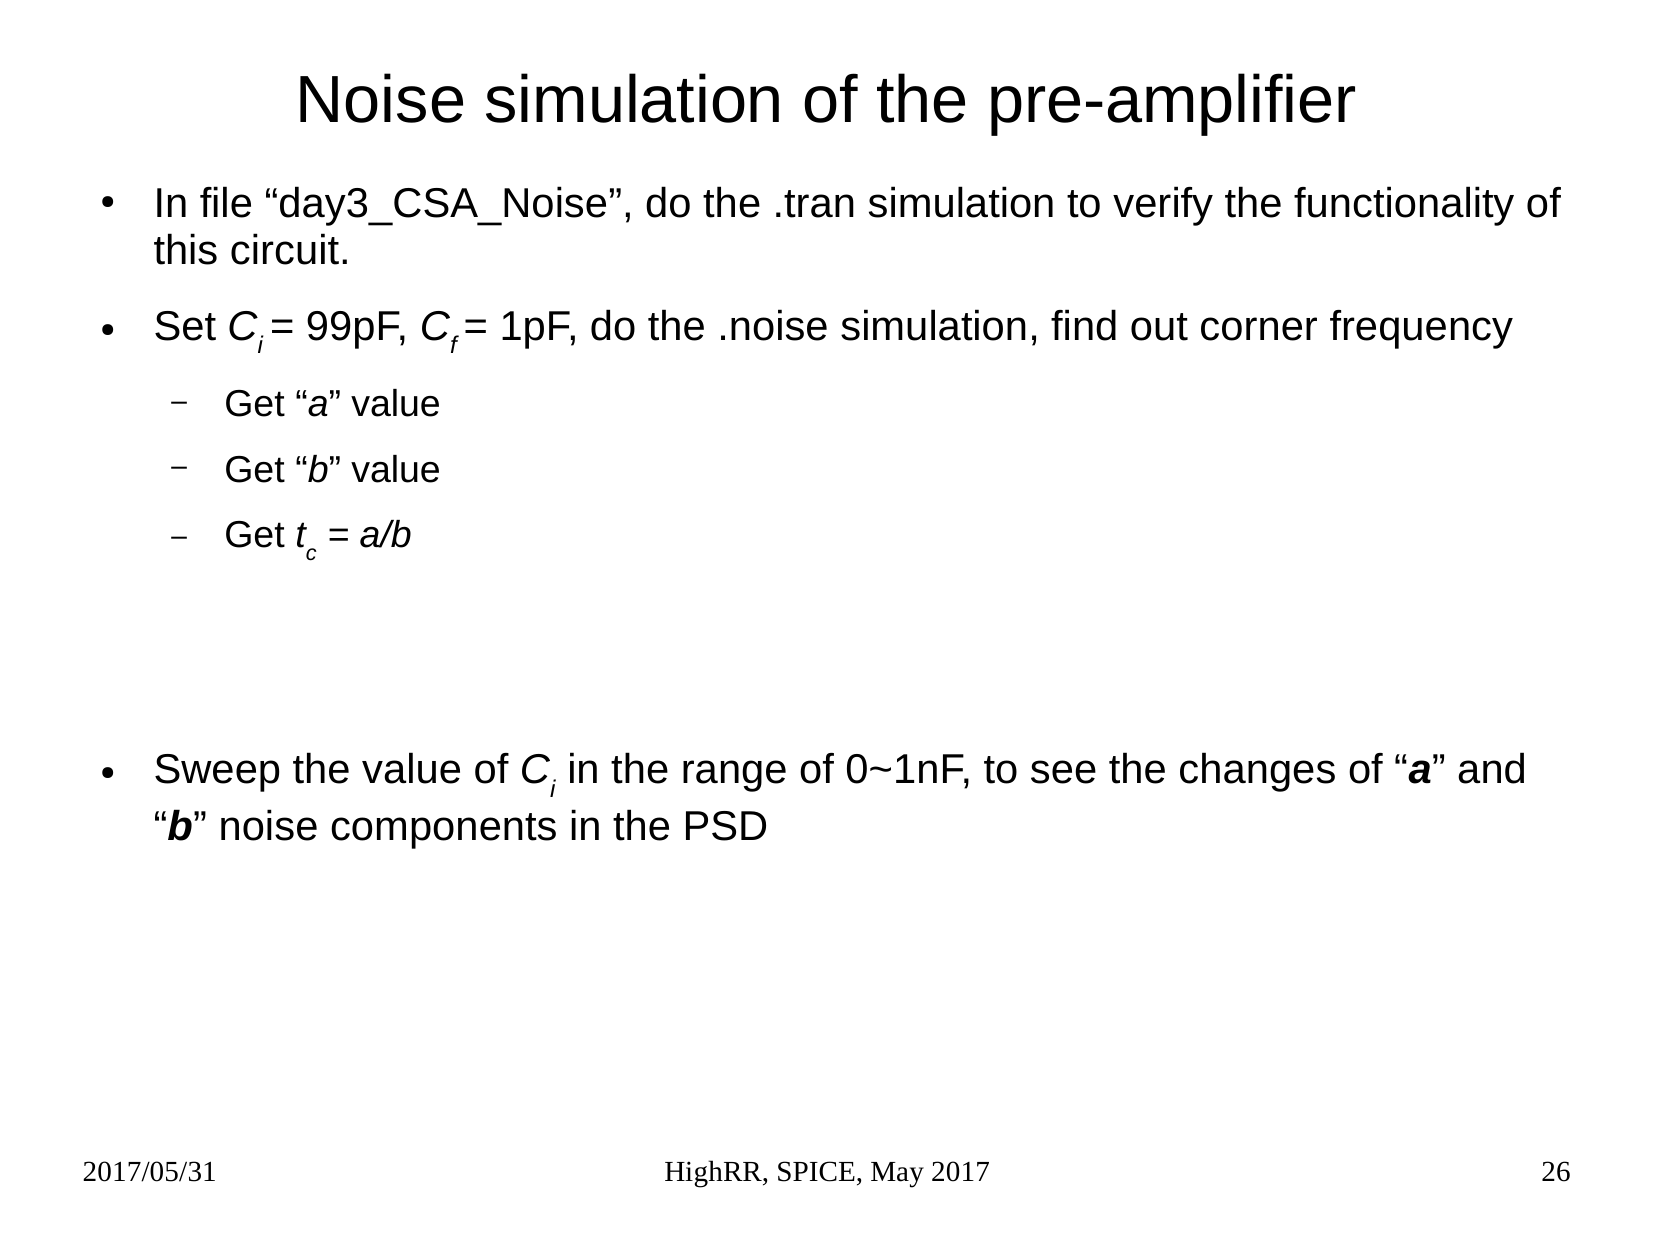

# Noise simulation of the pre-amplifier
In file “day3_CSA_Noise”, do the .tran simulation to verify the functionality of this circuit.
Set Ci = 99pF, Cf = 1pF, do the .noise simulation, find out corner frequency
Get “a” value
Get “b” value
Get tc = a/b
Sweep the value of Ci in the range of 0~1nF, to see the changes of “a” and “b” noise components in the PSD
2017/05/31
HighRR, SPICE, May 2017
26